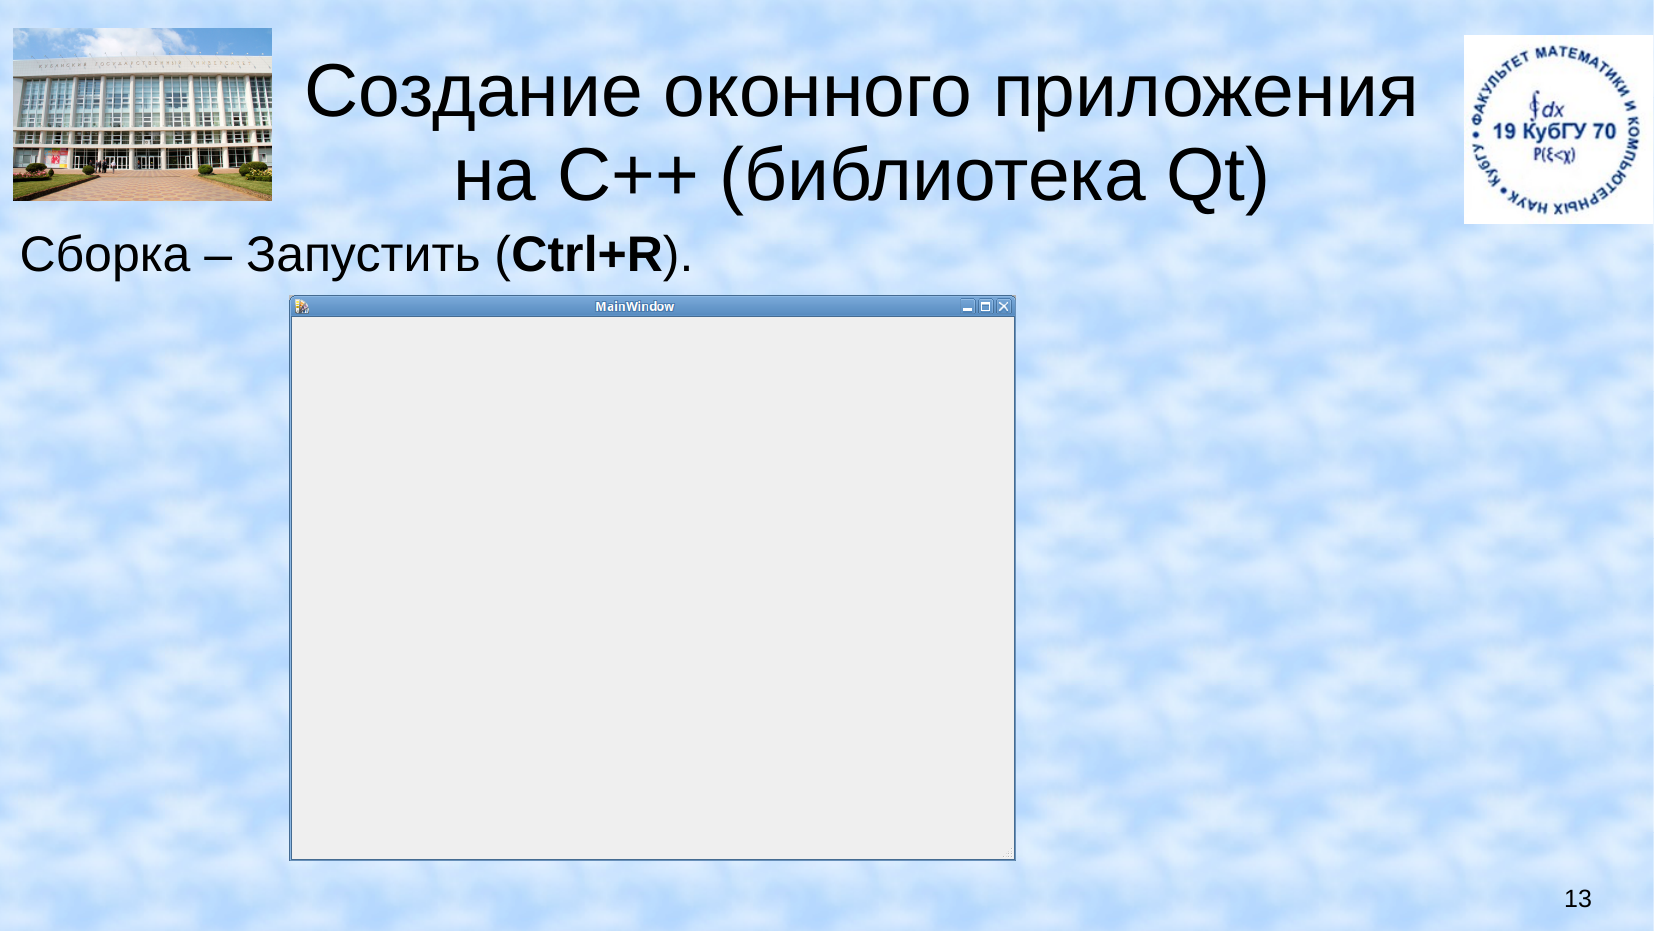

# Создание оконного приложения на С++ (библиотека Qt)
Сборка – Запустить (Ctrl+R).